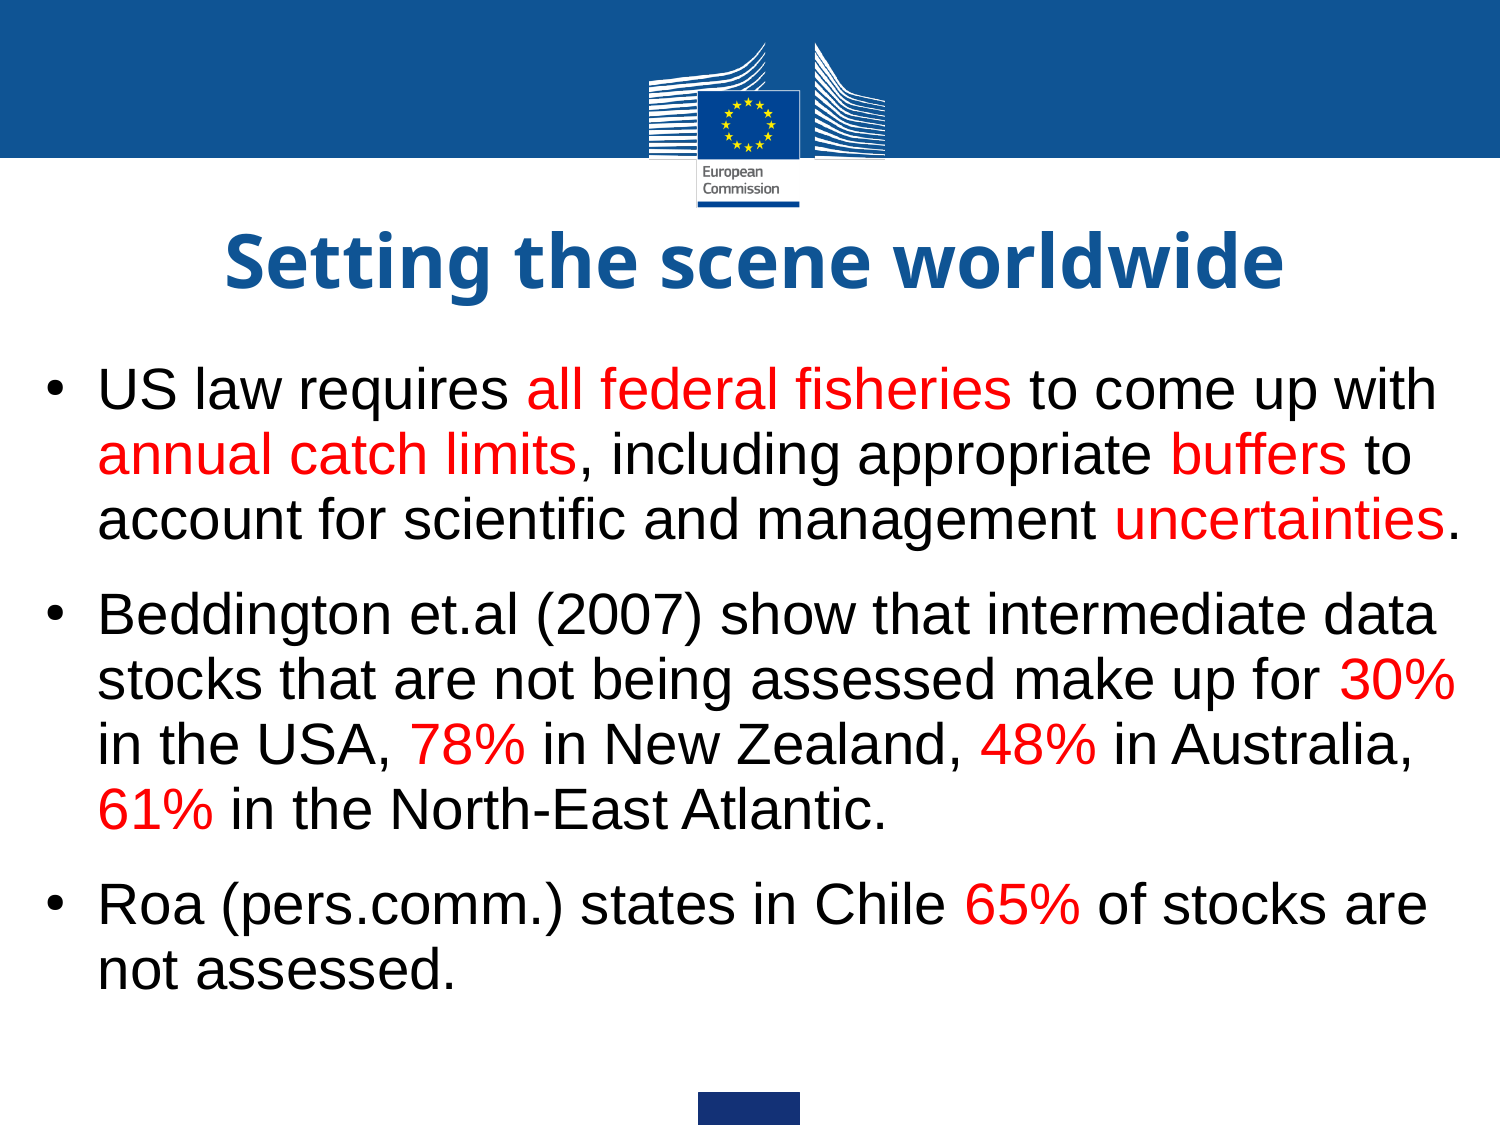

Setting the scene worldwide
#
US law requires all federal fisheries to come up with annual catch limits, including appropriate buffers to account for scientific and management uncertainties.
Beddington et.al (2007) show that intermediate data stocks that are not being assessed make up for 30% in the USA, 78% in New Zealand, 48% in Australia, 61% in the North-East Atlantic.
Roa (pers.comm.) states in Chile 65% of stocks are not assessed.